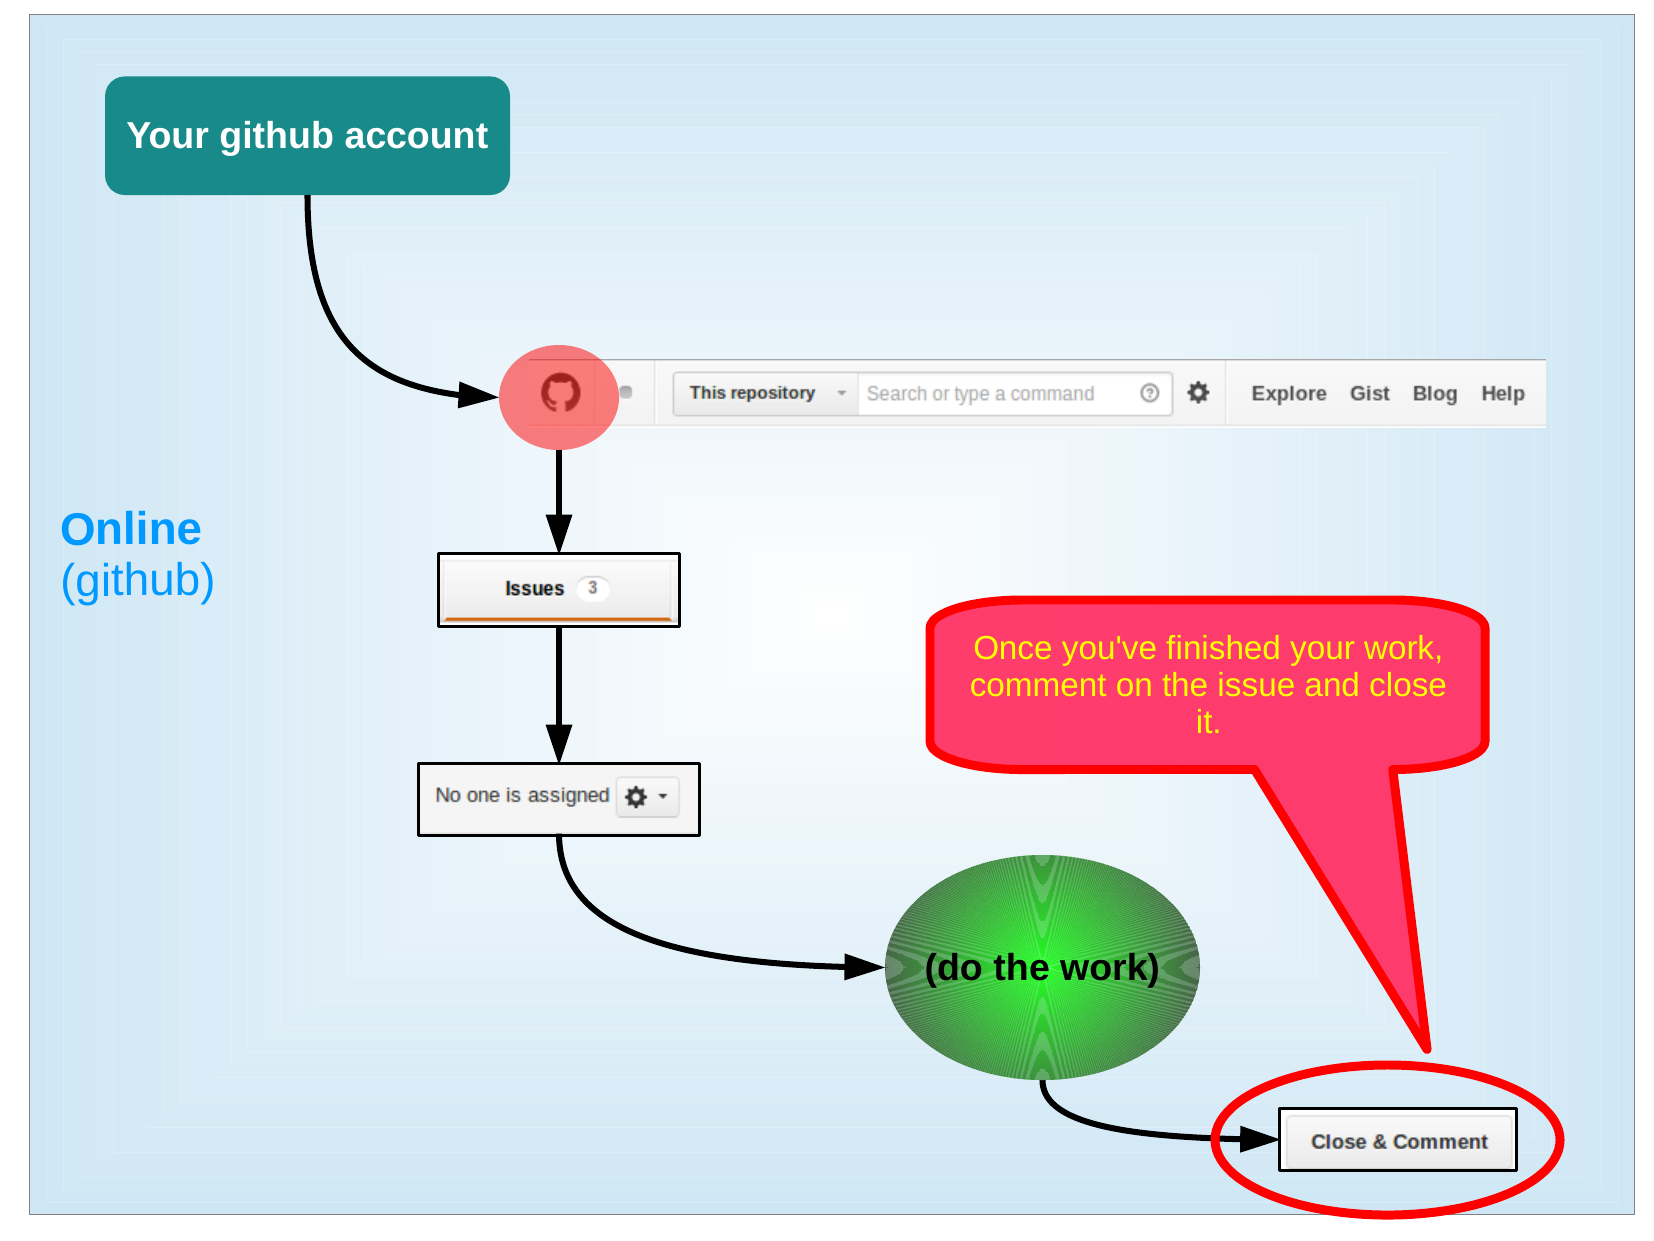

Your github account
Online
(github)
Once you've finished your work,
comment on the issue and close
it.
(do the work)